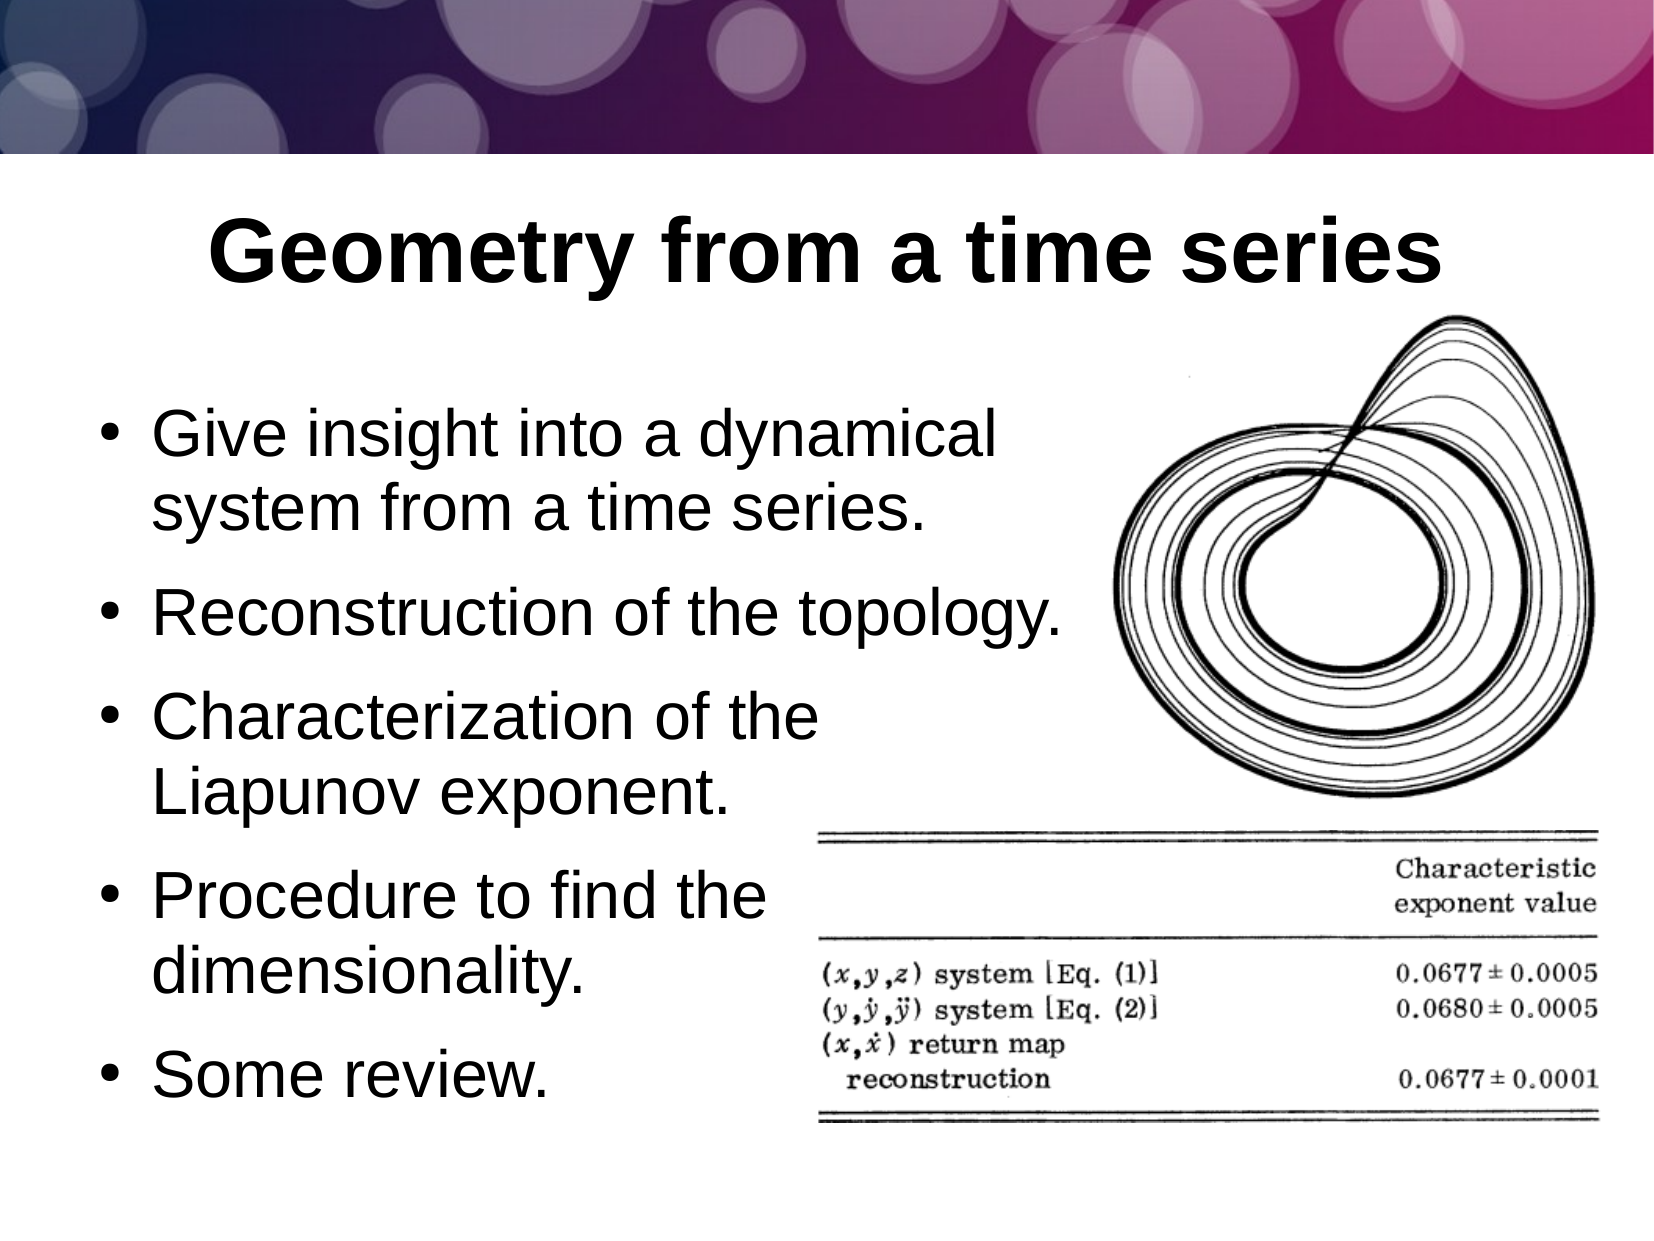

# Geometry from a time series
Give insight into a dynamical system from a time series.
Reconstruction of the topology.
Characterization of the Liapunov exponent.
Procedure to find the dimensionality.
Some review.